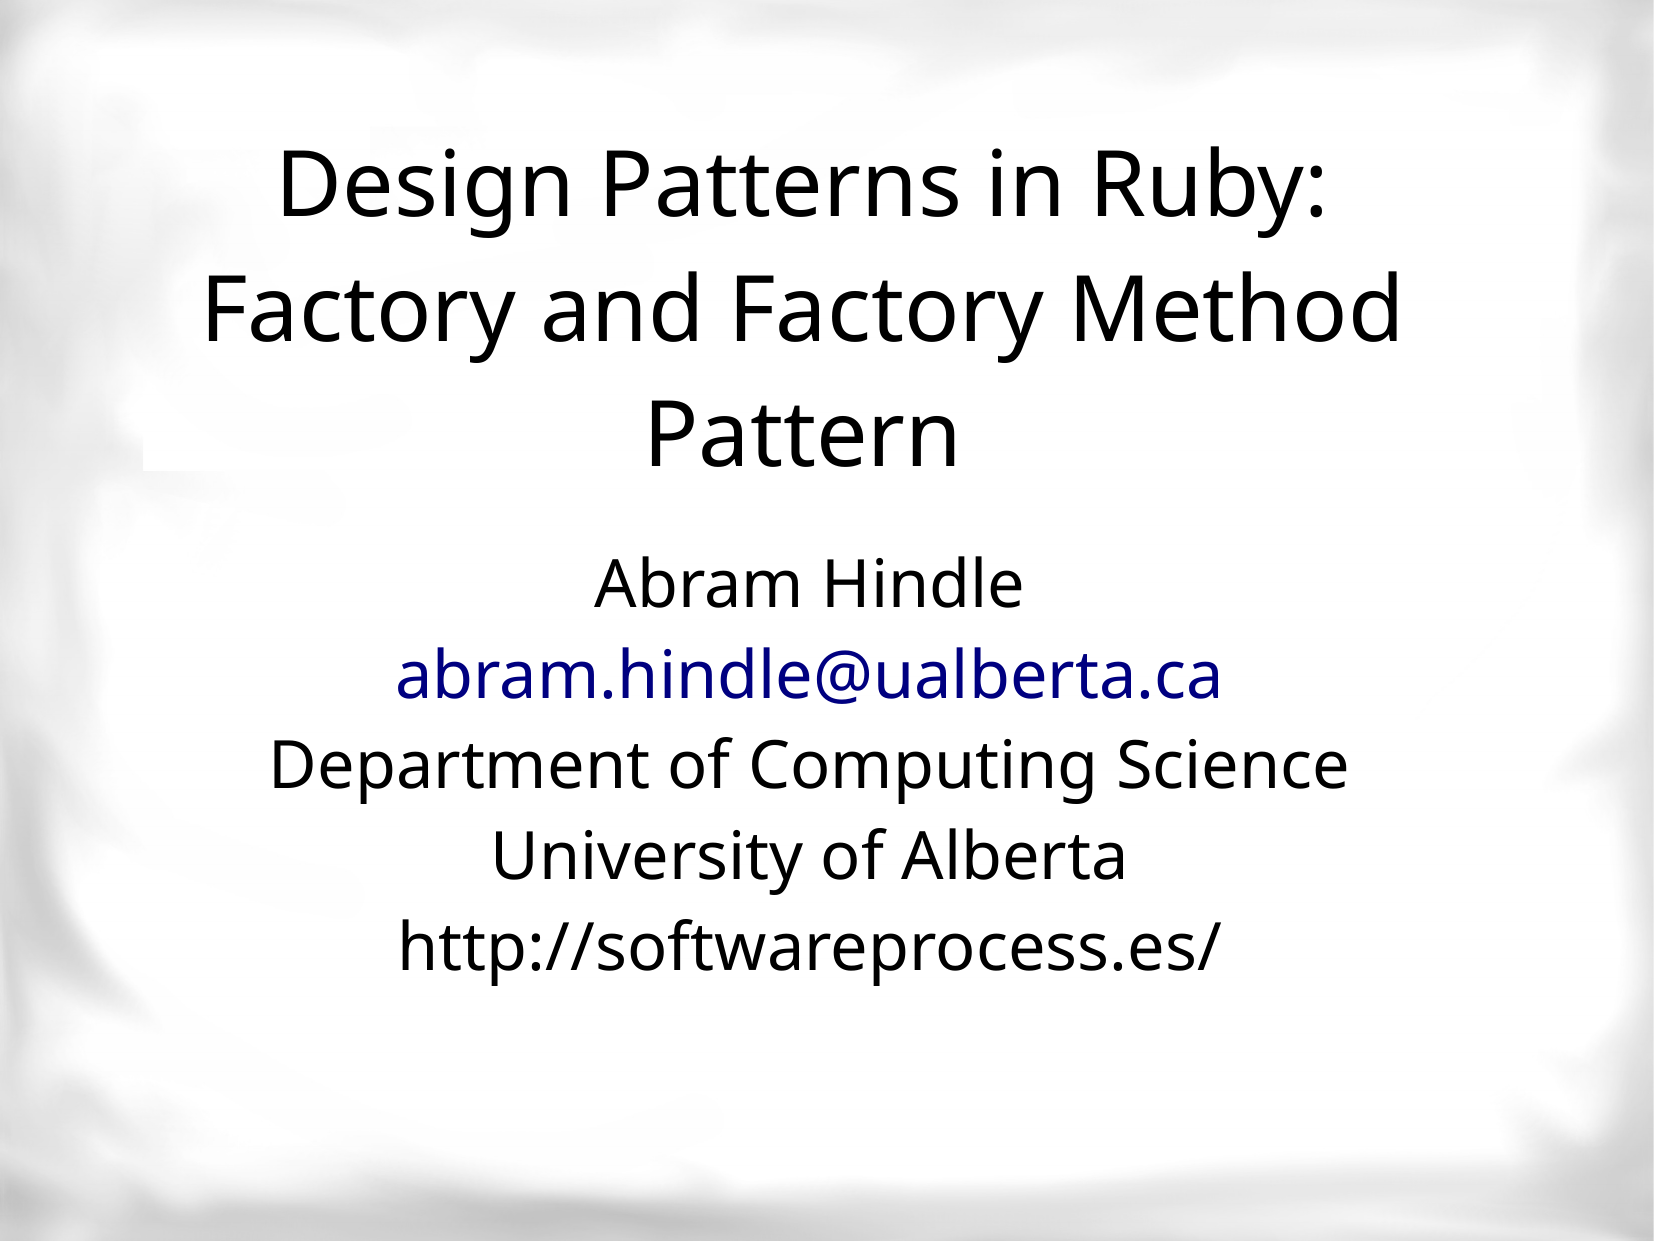

# Design Patterns in Ruby: Factory and Factory Method Pattern
Abram Hindle
abram.hindle@ualberta.ca
Department of Computing Science
University of Alberta
http://softwareprocess.es/